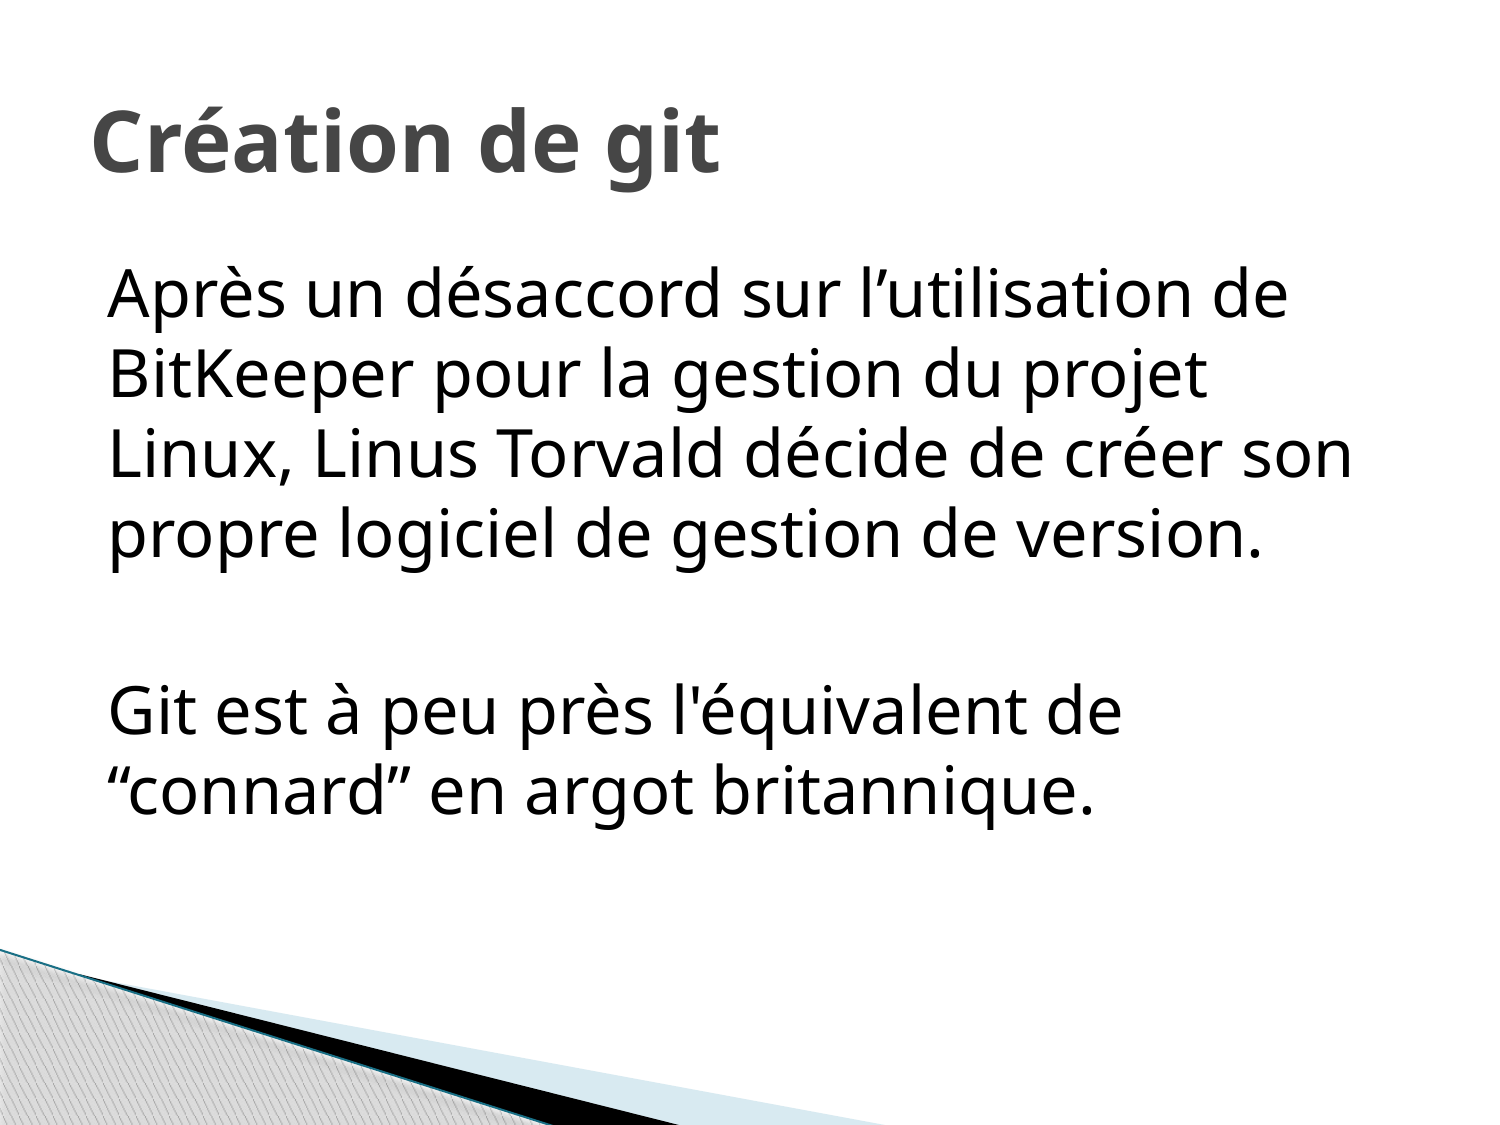

Création de git
# Après un désaccord sur l’utilisation de BitKeeper pour la gestion du projet Linux, Linus Torvald décide de créer son propre logiciel de gestion de version.
Git est à peu près l'équivalent de “connard” en argot britannique.